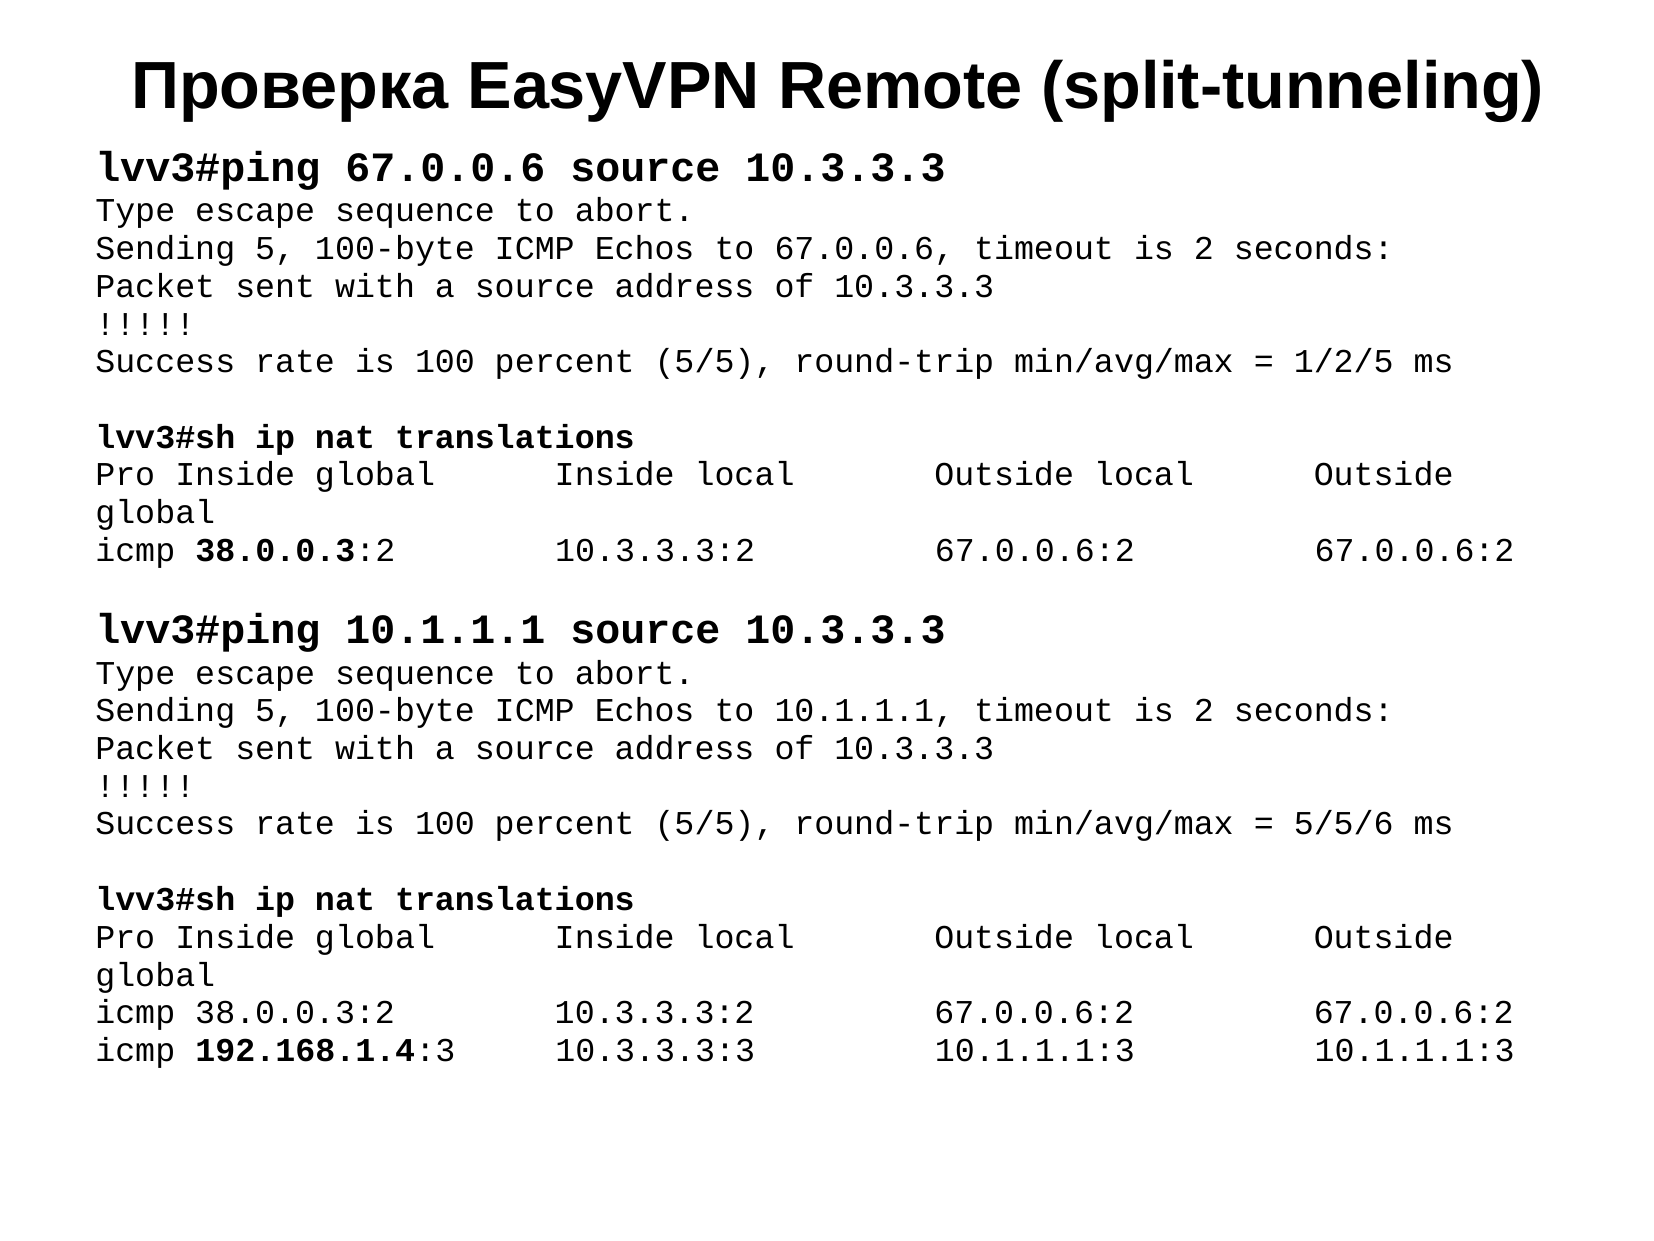

Проверка EasyVPN Remote (split-tunneling)
# lvv3#ping 67.0.0.6 source 10.3.3.3
Type escape sequence to abort.
Sending 5, 100-byte ICMP Echos to 67.0.0.6, timeout is 2 seconds:
Packet sent with a source address of 10.3.3.3
!!!!!
Success rate is 100 percent (5/5), round-trip min/avg/max = 1/2/5 ms
lvv3#sh ip nat translations
Pro Inside global Inside local Outside local Outside global
icmp 38.0.0.3:2 10.3.3.3:2 67.0.0.6:2 67.0.0.6:2
lvv3#ping 10.1.1.1 source 10.3.3.3
Type escape sequence to abort.
Sending 5, 100-byte ICMP Echos to 10.1.1.1, timeout is 2 seconds:
Packet sent with a source address of 10.3.3.3
!!!!!
Success rate is 100 percent (5/5), round-trip min/avg/max = 5/5/6 ms
lvv3#sh ip nat translations
Pro Inside global Inside local Outside local Outside global
icmp 38.0.0.3:2 10.3.3.3:2 67.0.0.6:2 67.0.0.6:2
icmp 192.168.1.4:3 10.3.3.3:3 10.1.1.1:3 10.1.1.1:3